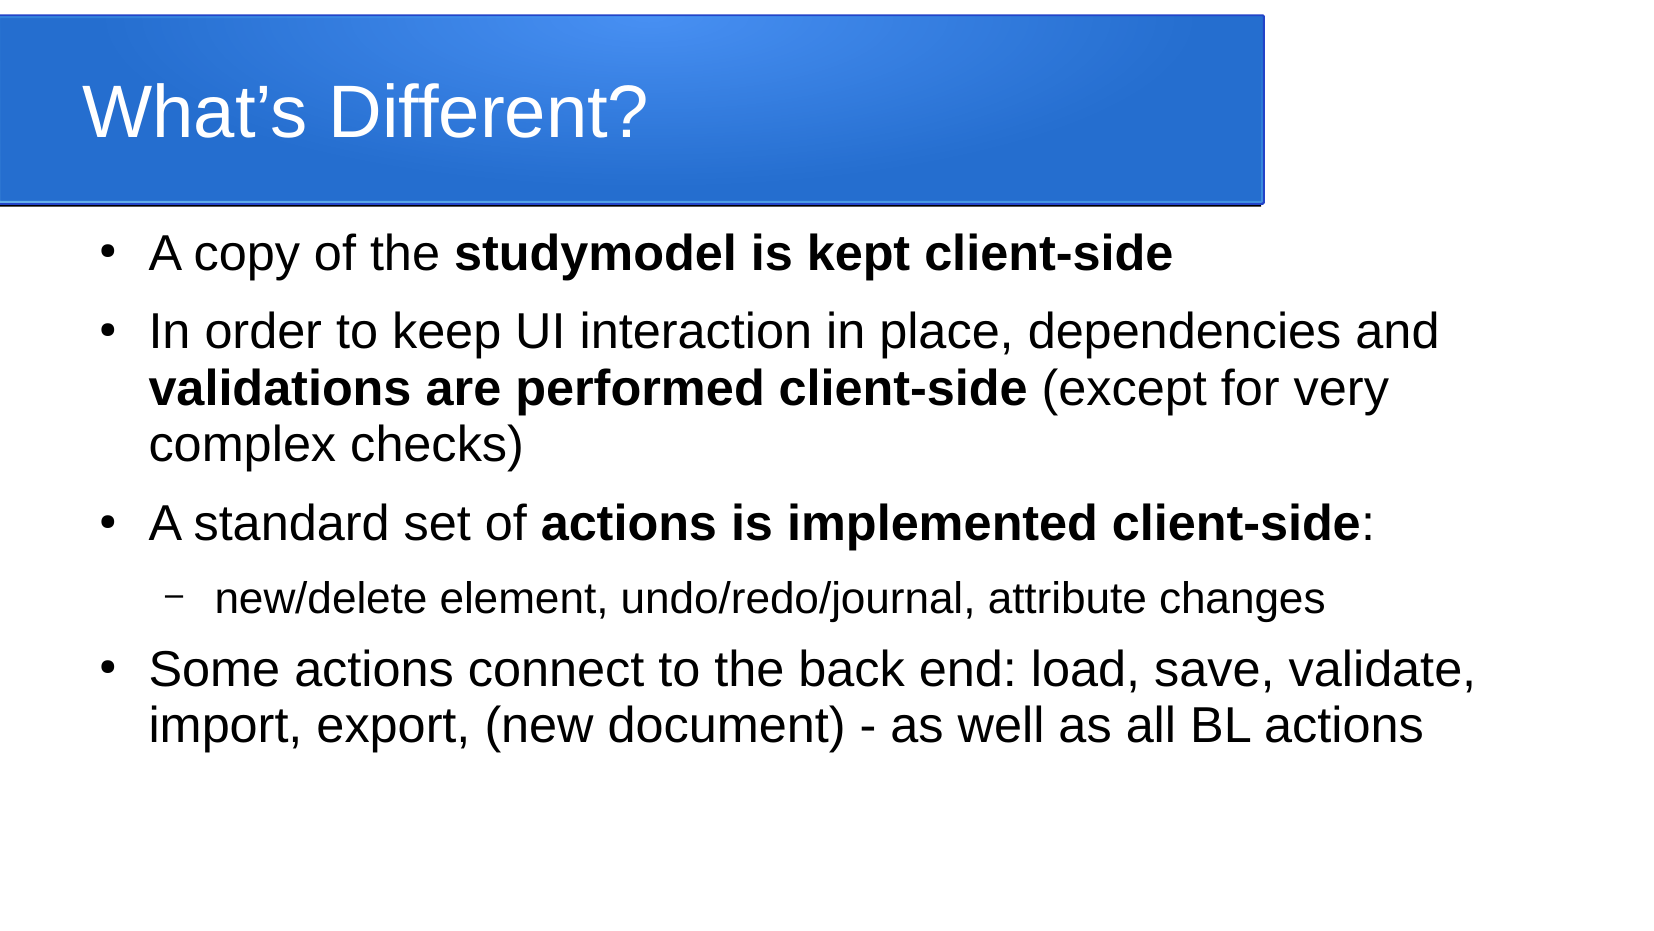

# What’s Different?
A copy of the studymodel is kept client-side
In order to keep UI interaction in place, dependencies and validations are performed client-side (except for very complex checks)
A standard set of actions is implemented client-side:
new/delete element, undo/redo/journal, attribute changes
Some actions connect to the back end: load, save, validate, import, export, (new document) - as well as all BL actions